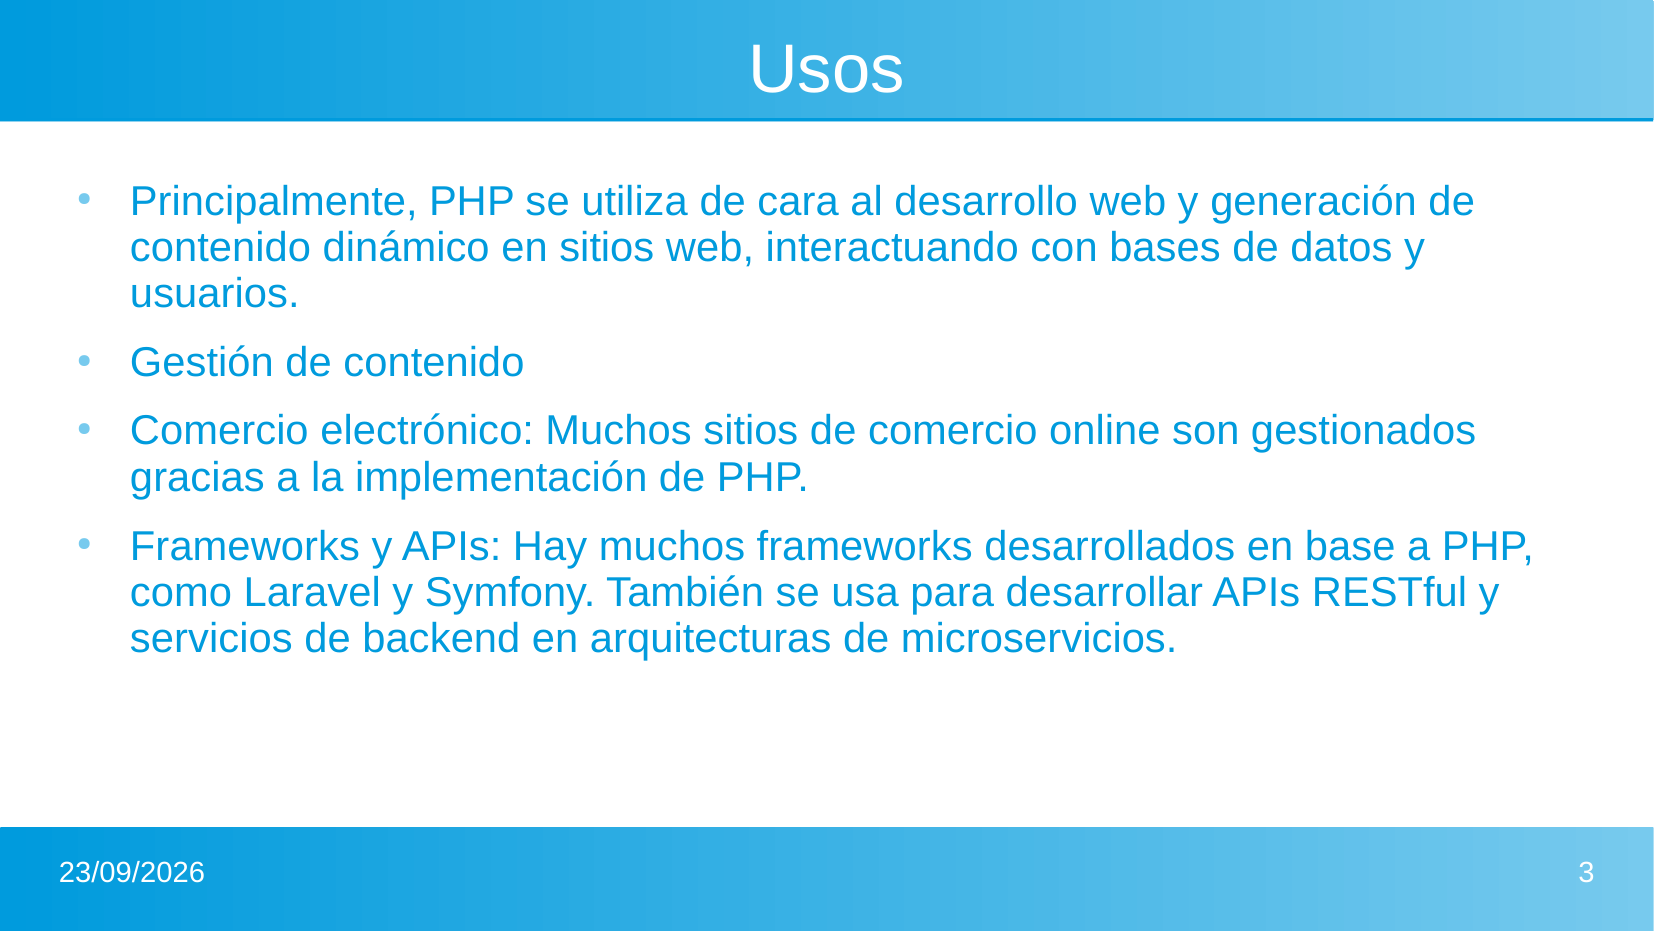

# Usos
Principalmente, PHP se utiliza de cara al desarrollo web y generación de contenido dinámico en sitios web, interactuando con bases de datos y usuarios.
Gestión de contenido
Comercio electrónico: Muchos sitios de comercio online son gestionados gracias a la implementación de PHP.
Frameworks y APIs: Hay muchos frameworks desarrollados en base a PHP, como Laravel y Symfony. También se usa para desarrollar APIs RESTful y servicios de backend en arquitecturas de microservicios.
3